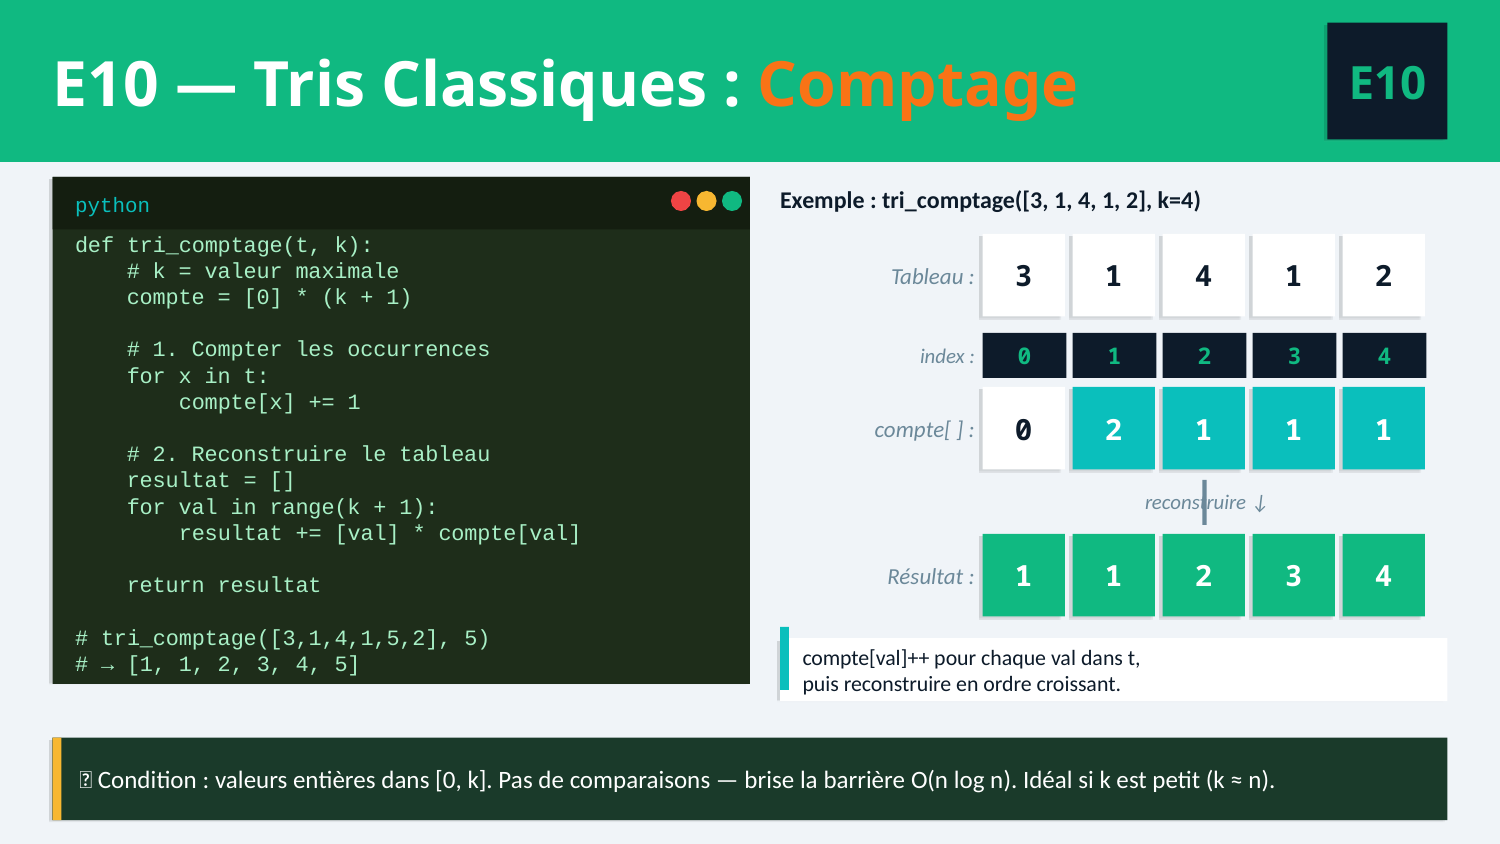

E10 — Tris Classiques : Comptage
E10
Exemple : tri_comptage([3, 1, 4, 1, 2], k=4)
python
Tableau :
3
1
4
1
2
def tri_comptage(t, k):
 # k = valeur maximale
 compte = [0] * (k + 1)
 # 1. Compter les occurrences
 for x in t:
 compte[x] += 1
 # 2. Reconstruire le tableau
 resultat = []
 for val in range(k + 1):
 resultat += [val] * compte[val]
 return resultat
# tri_comptage([3,1,4,1,5,2], 5)
# → [1, 1, 2, 3, 4, 5]
index :
0
1
2
3
4
compte[ ] :
0
2
1
1
1
reconstruire ↓
Résultat :
1
1
2
3
4
compte[val]++ pour chaque val dans t,
puis reconstruire en ordre croissant.
💡 Condition : valeurs entières dans [0, k]. Pas de comparaisons — brise la barrière O(n log n). Idéal si k est petit (k ≈ n).